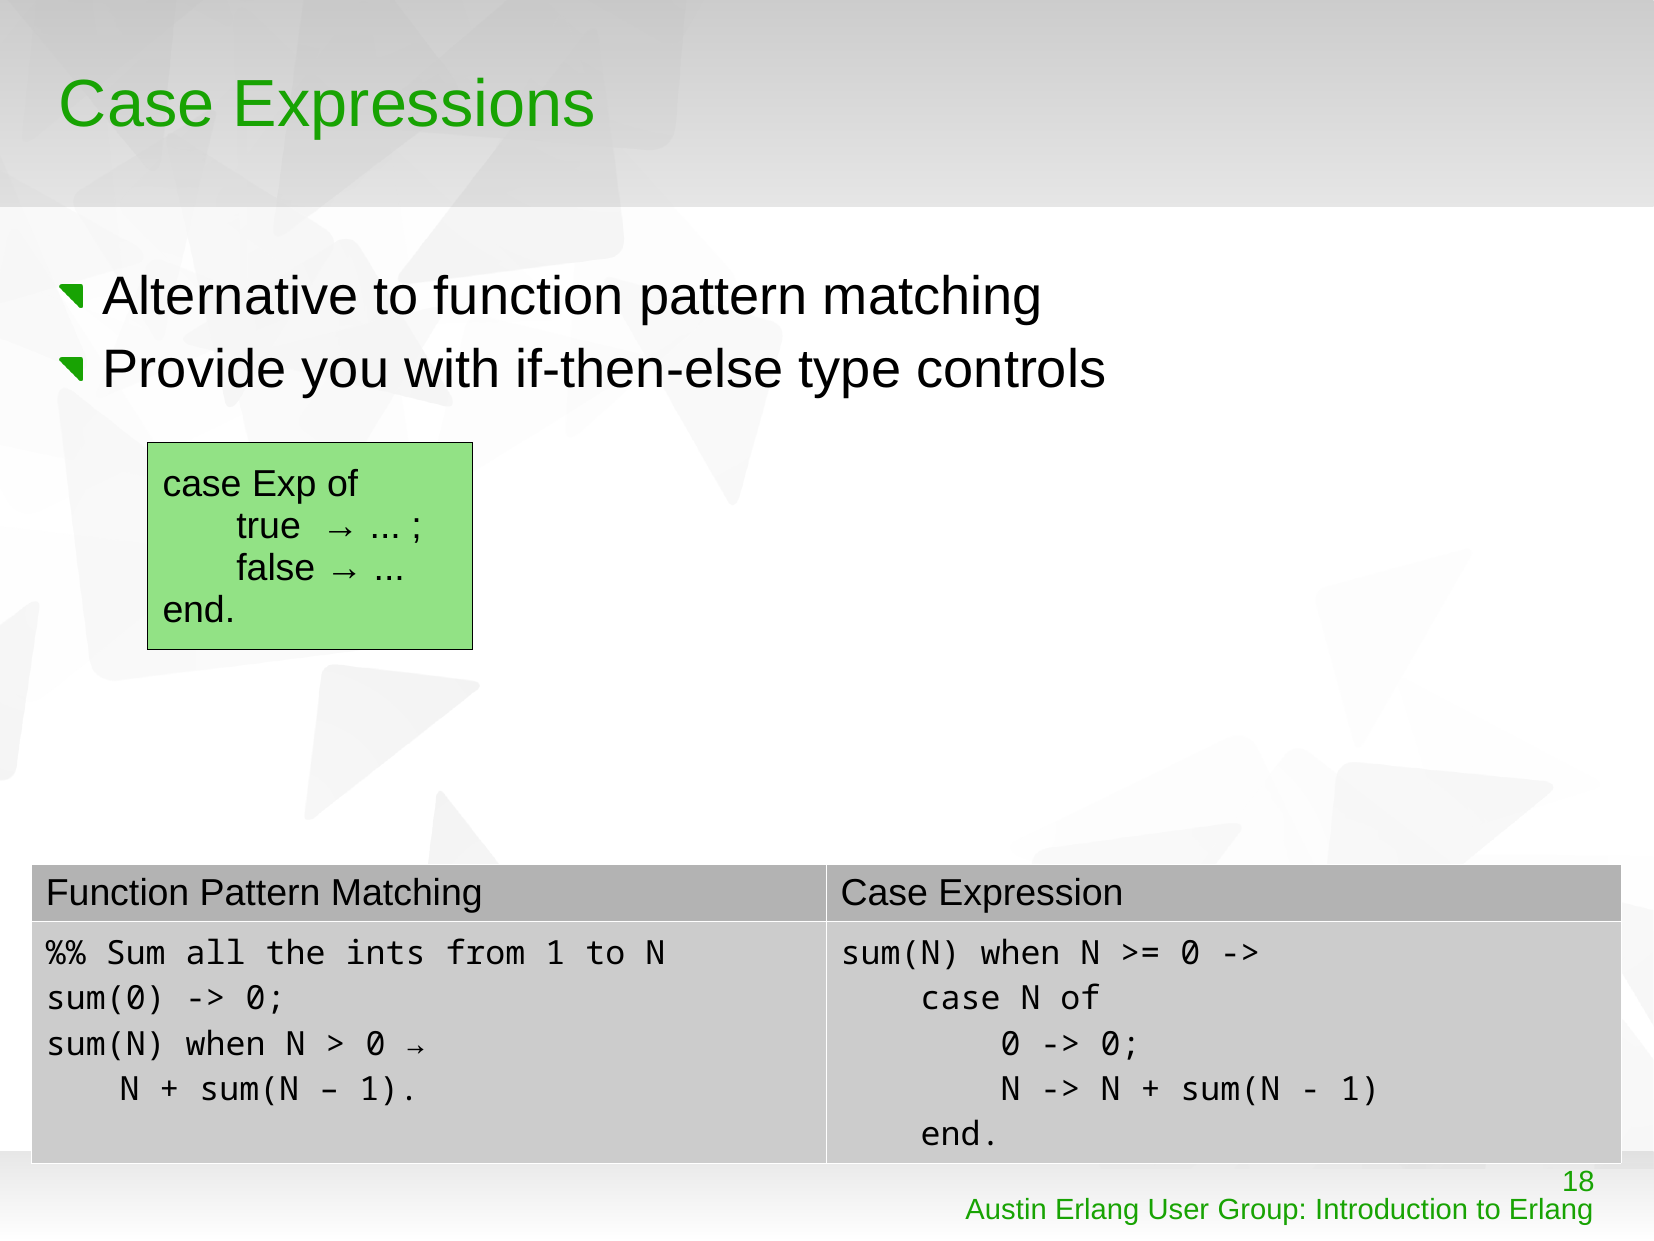

# Case Expressions
Alternative to function pattern matching
Provide you with if-then-else type controls
case Exp of
	true → ... ;
	false → ...
end.
| Function Pattern Matching | Case Expression |
| --- | --- |
| %% Sum all the ints from 1 to N sum(0) -> 0; sum(N) when N > 0 → N + sum(N – 1). | sum(N) when N >= 0 -> case N of 0 -> 0; N -> N + sum(N - 1) end. |
18
Austin Erlang User Group: Introduction to Erlang